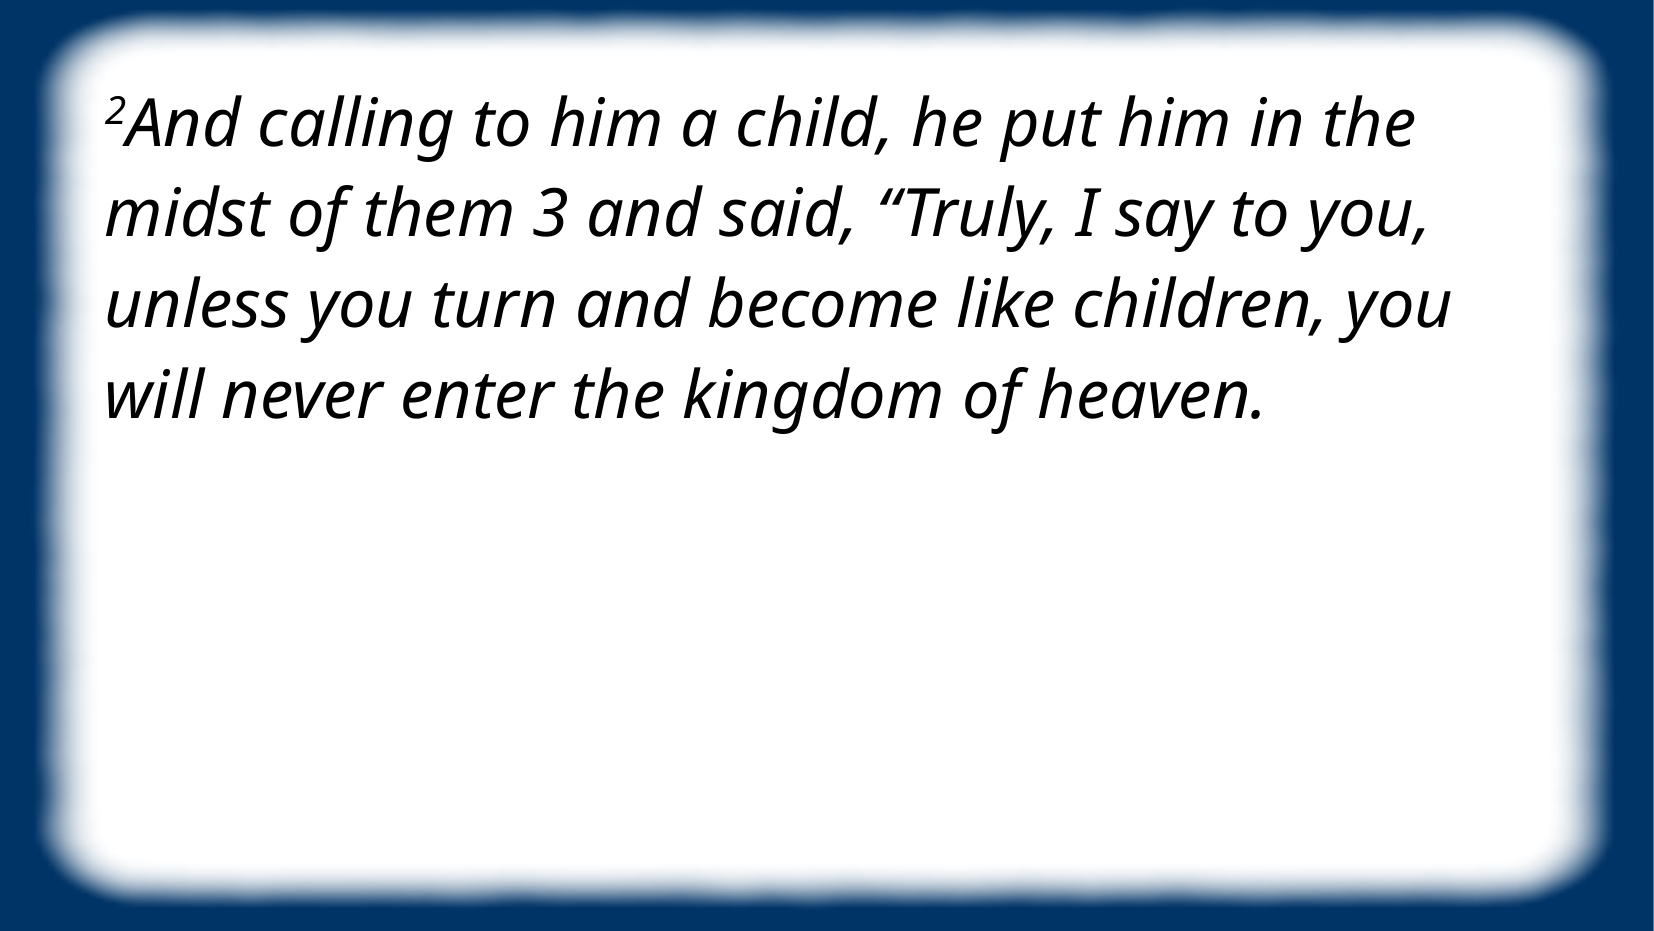

2And calling to him a child, he put him in the midst of them 3 and said, “Truly, I say to you, unless you turn and become like children, you will never enter the kingdom of heaven.